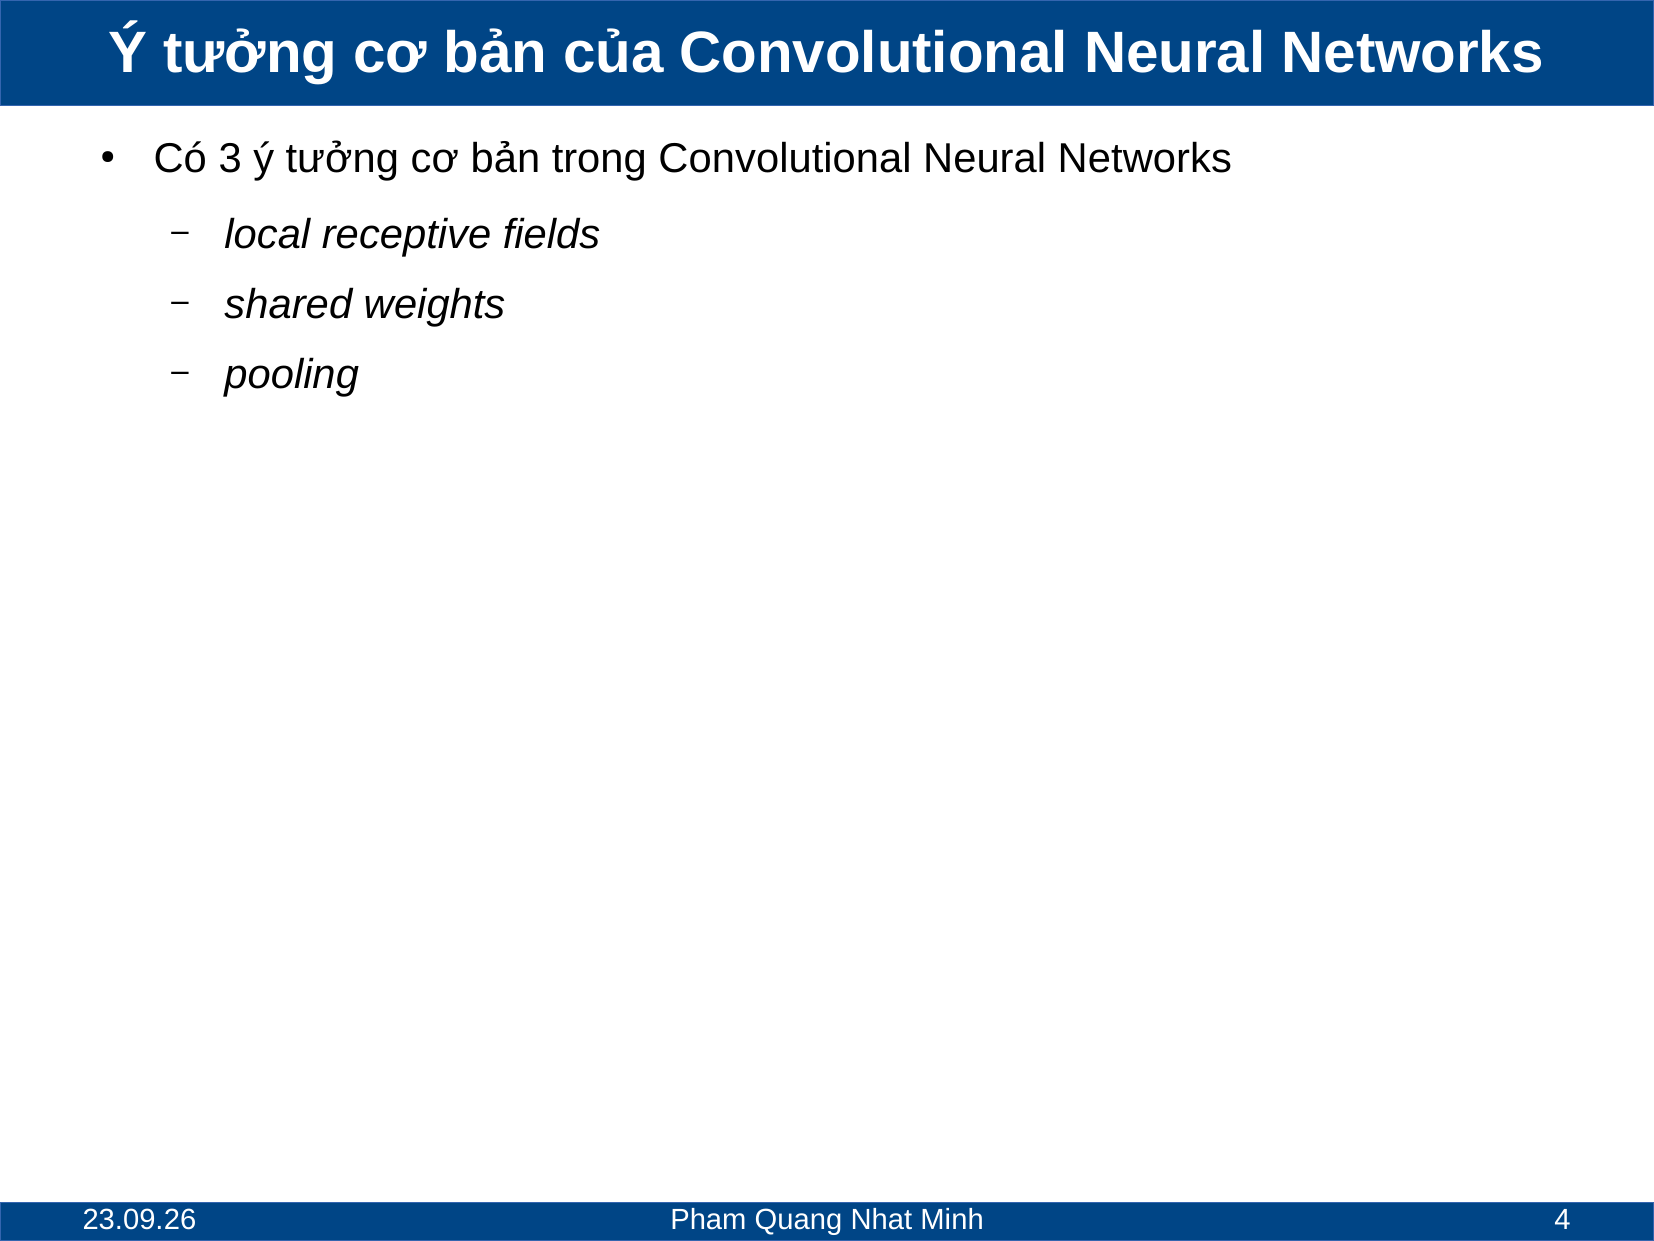

# Ý tưởng cơ bản của Convolutional Neural Networks
Có 3 ý tưởng cơ bản trong Convolutional Neural Networks
local receptive fields
shared weights
pooling
Pham Quang Nhat Minh
4